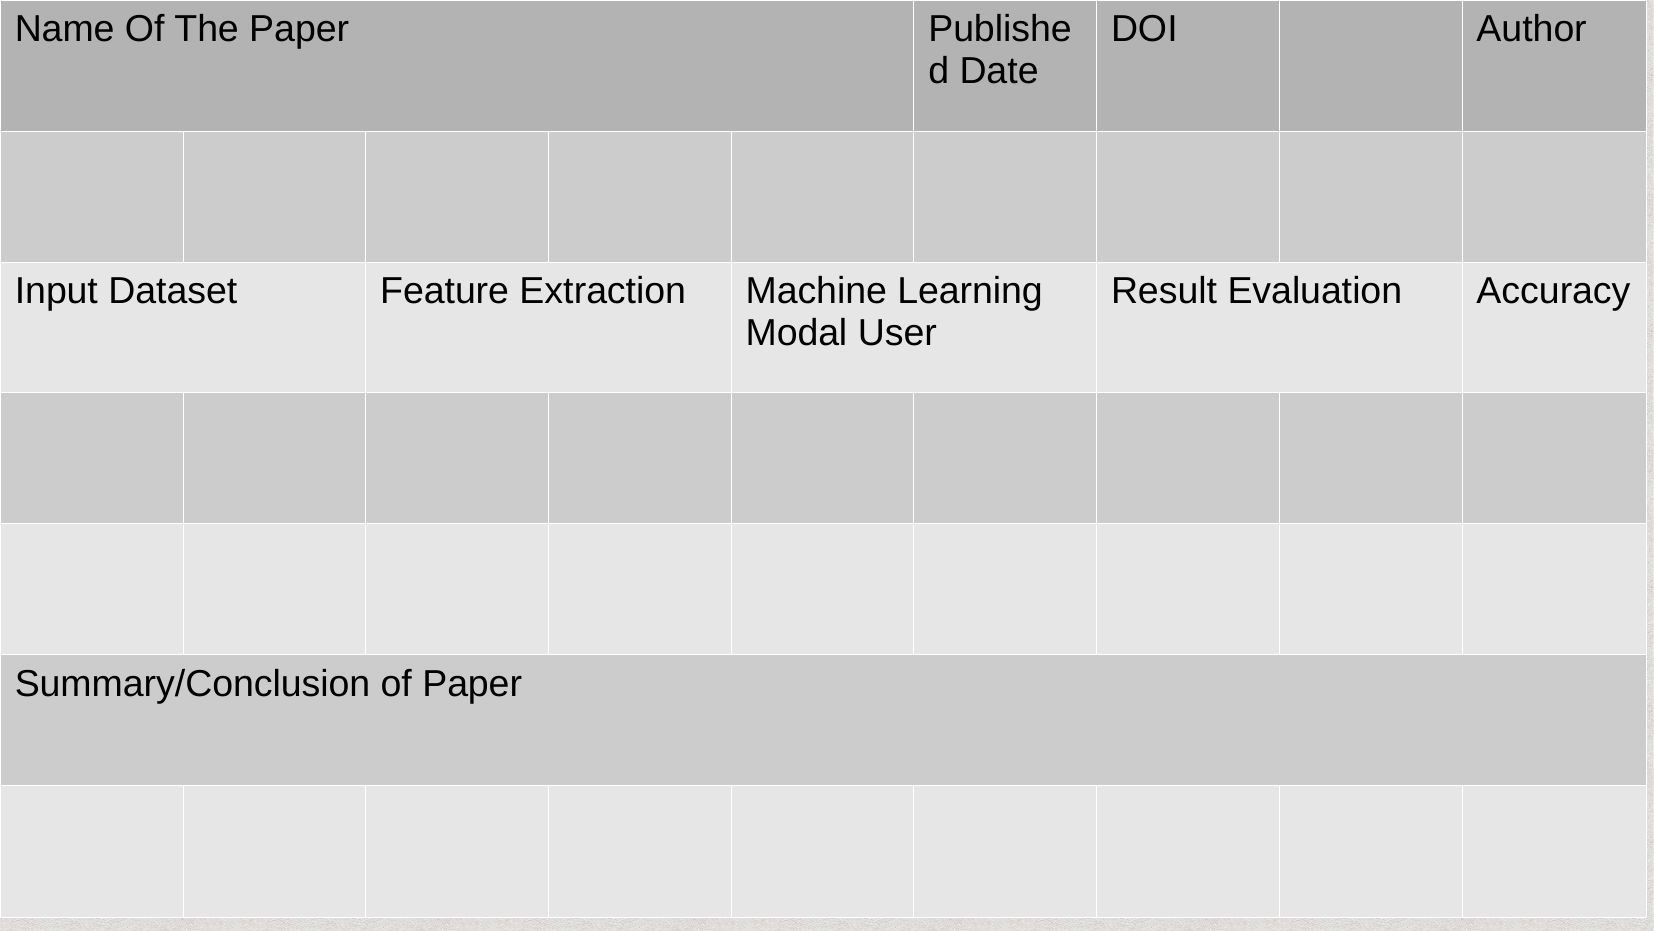

| Name Of The Paper | | | | | Published Date | DOI | | Author |
| --- | --- | --- | --- | --- | --- | --- | --- | --- |
| | | | | | | | | |
| Input Dataset | | Feature Extraction | | Machine Learning Modal User | | Result Evaluation | | Accuracy |
| | | | | | | | | |
| | | | | | | | | |
| Summary/Conclusion of Paper | | | | | | | | |
| | | | | | | | | |